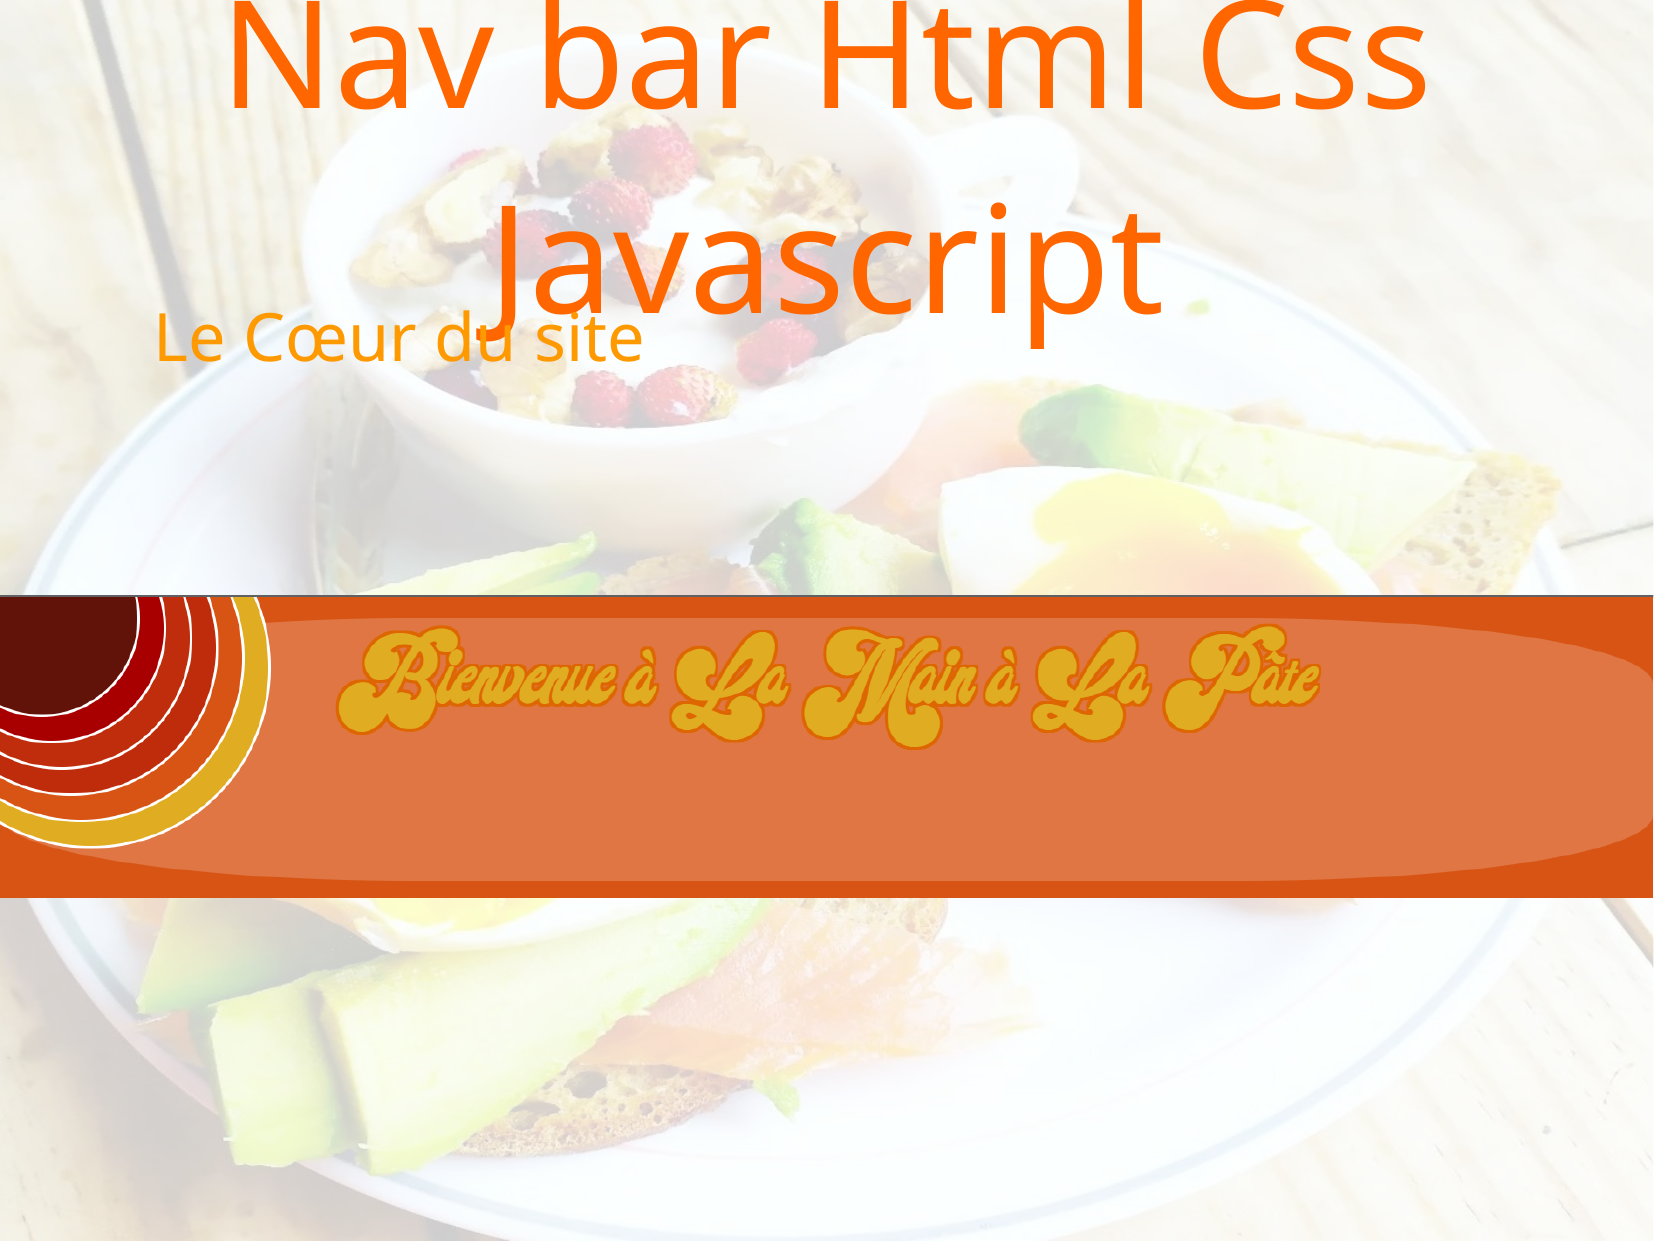

# Nav bar Html Css Javascript
Le Cœur du site